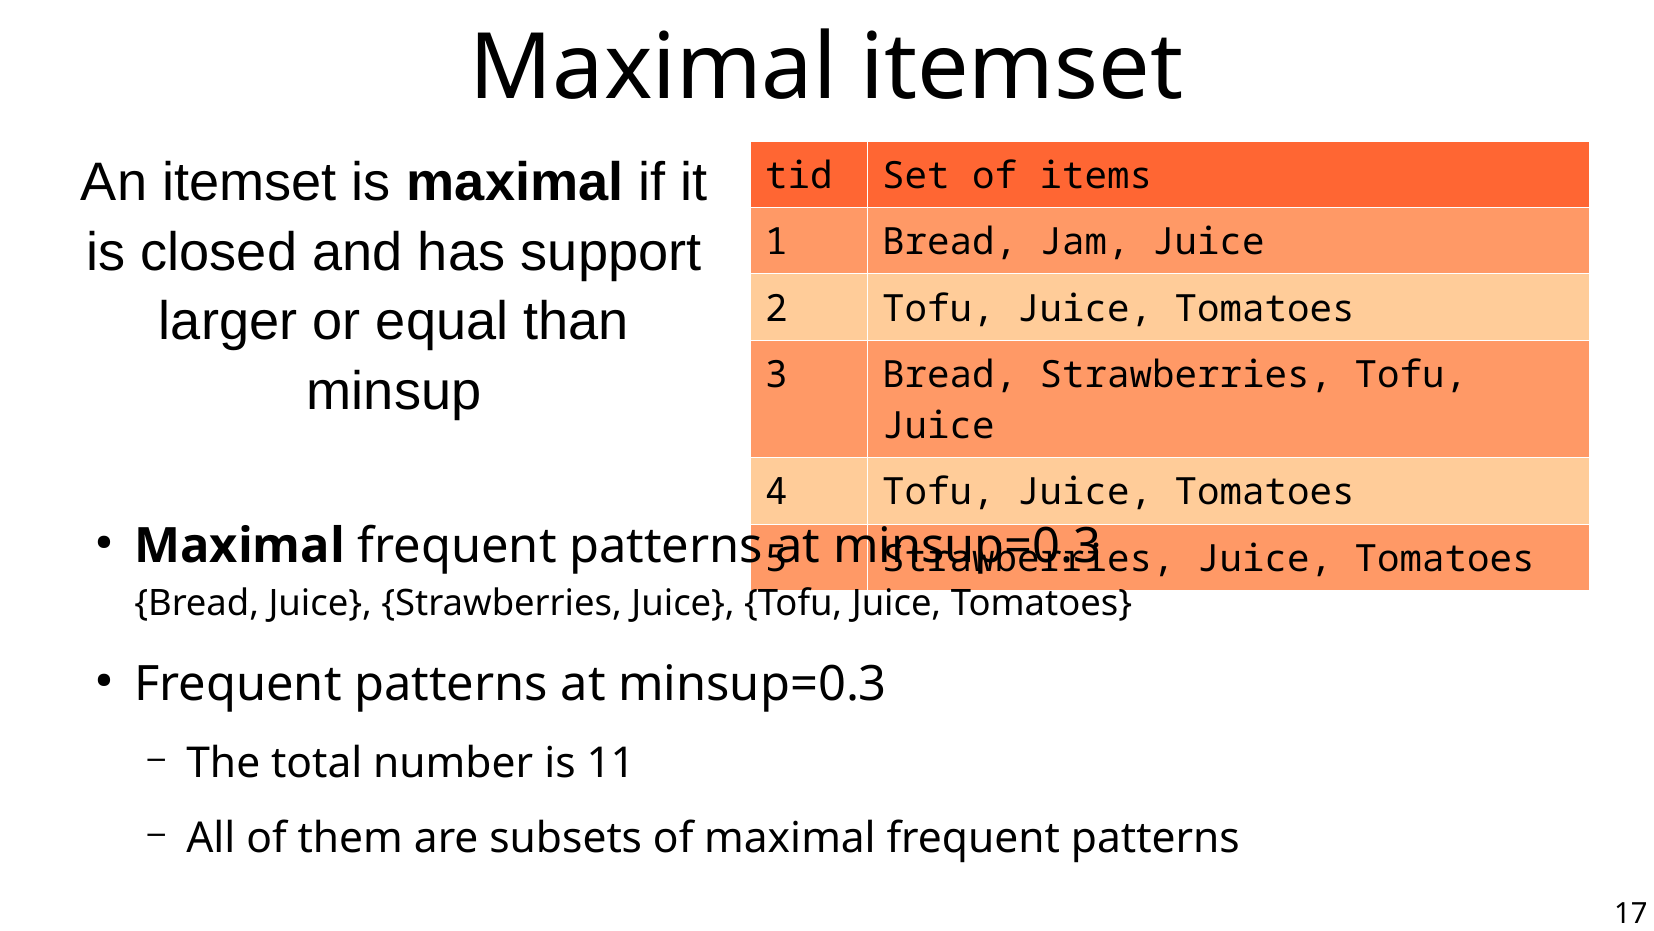

# Maximal itemset
An itemset is maximal if it is closed and has support larger or equal than minsup
| tid | Set of items |
| --- | --- |
| 1 | Bread, Jam, Juice |
| 2 | Tofu, Juice, Tomatoes |
| 3 | Bread, Strawberries, Tofu, Juice |
| 4 | Tofu, Juice, Tomatoes |
| 5 | Strawberries, Juice, Tomatoes |
Maximal frequent patterns at minsup=0.3
{Bread, Juice}, {Strawberries, Juice}, {Tofu, Juice, Tomatoes}
Frequent patterns at minsup=0.3
The total number is 11
All of them are subsets of maximal frequent patterns
17